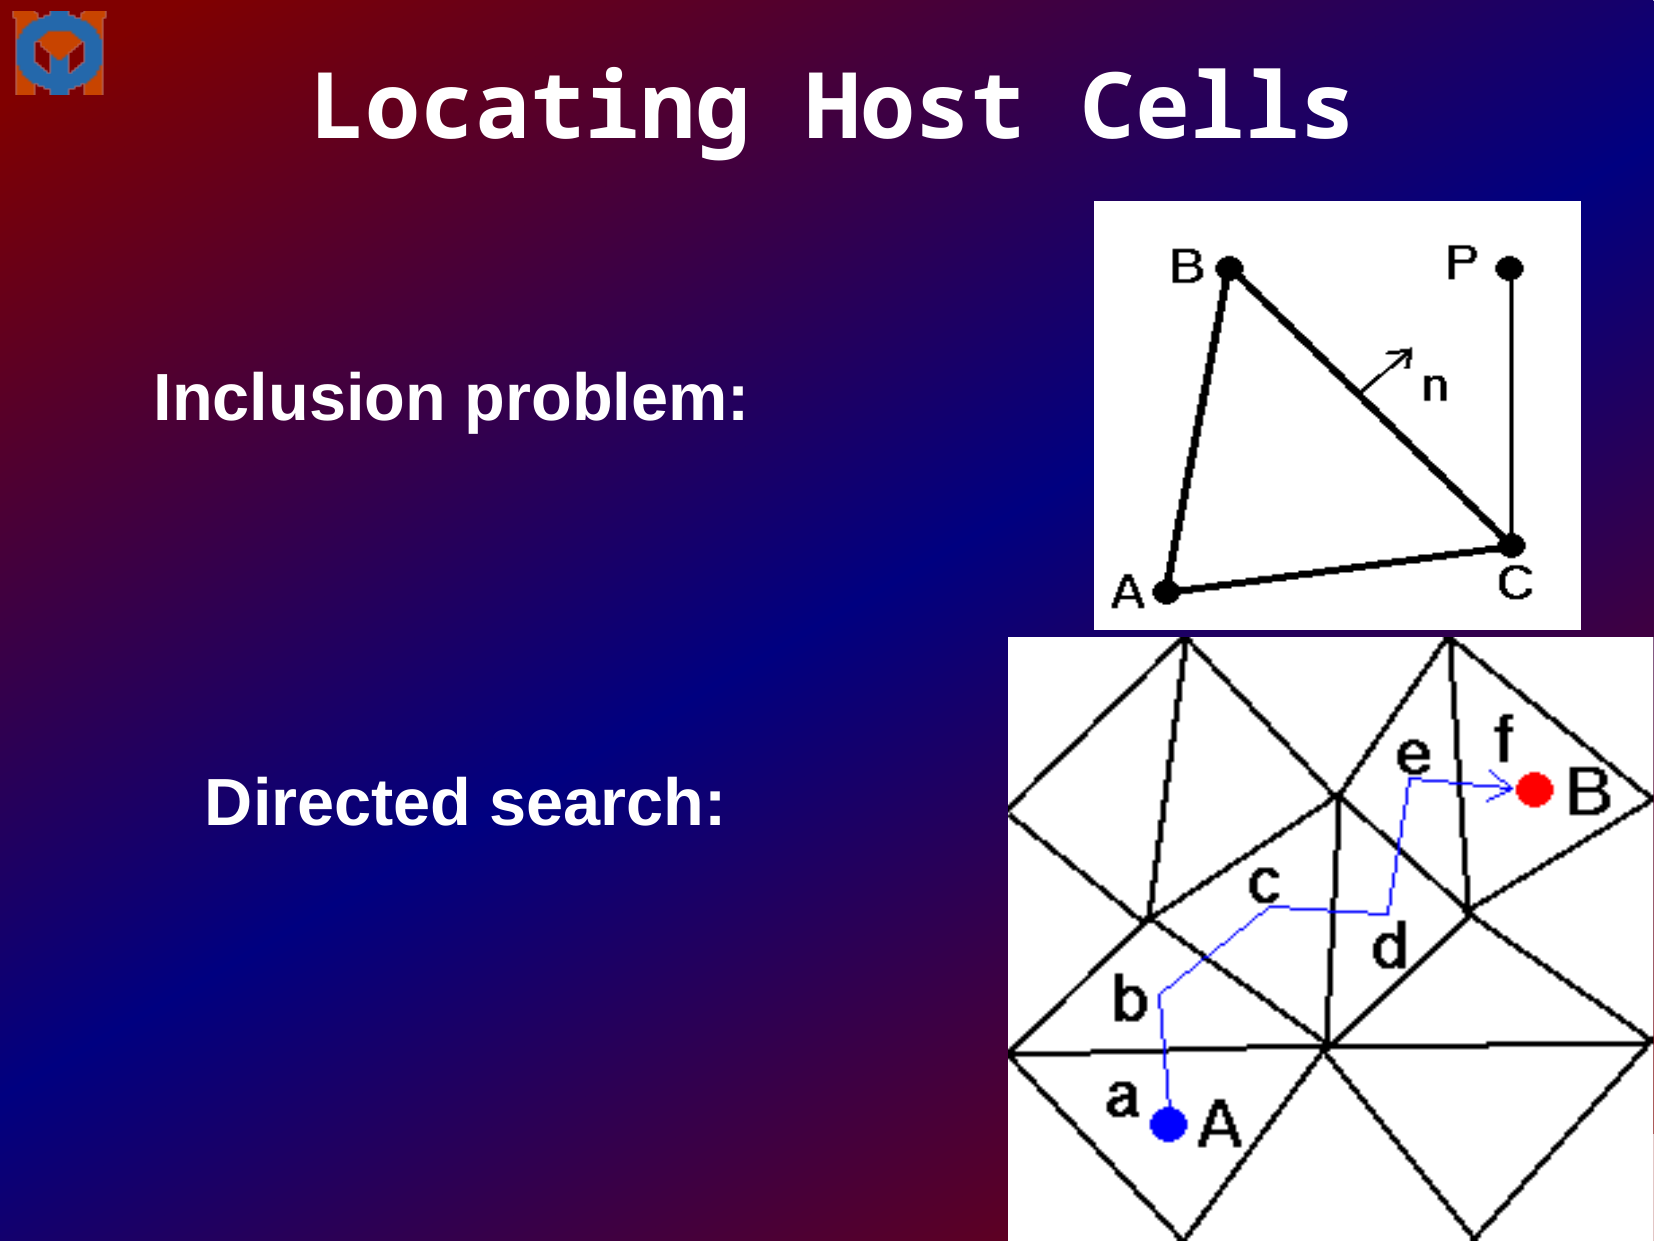

# Locating Host Cells
Inclusion problem:
Directed search: